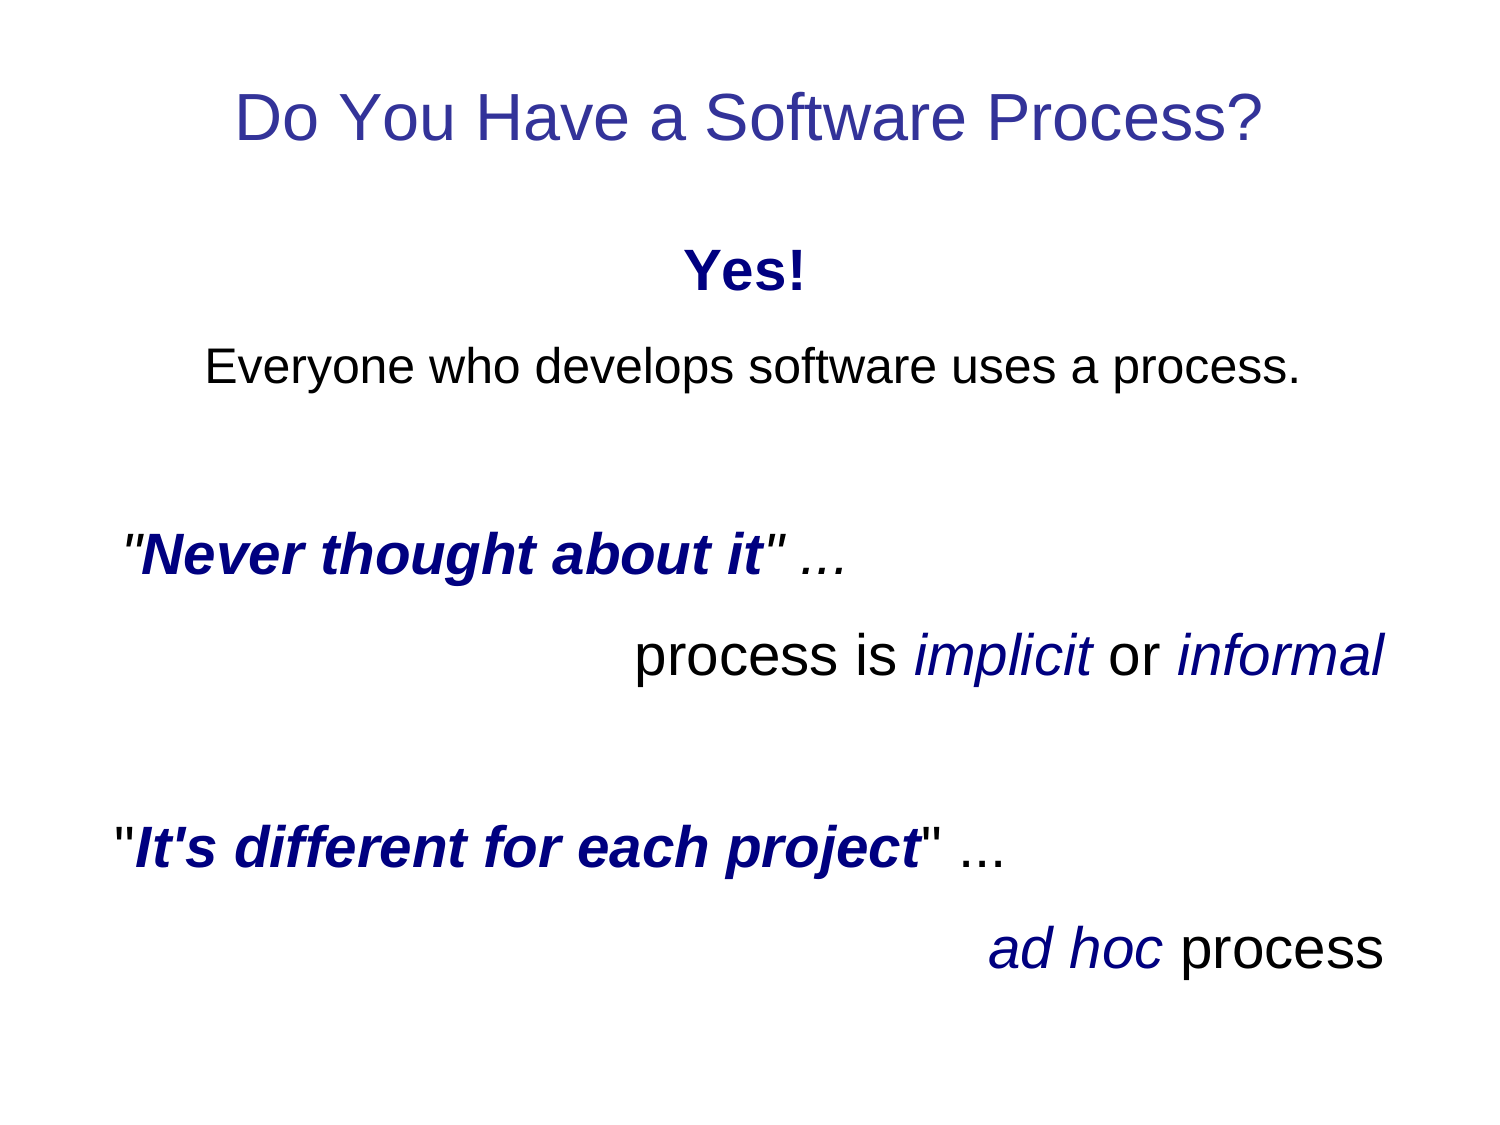

# Do You Have a Software Process?
Yes!
Everyone who develops software uses a process.
"Never thought about it" ...
 process is implicit or informal
"It's different for each project" ...
 ad hoc process